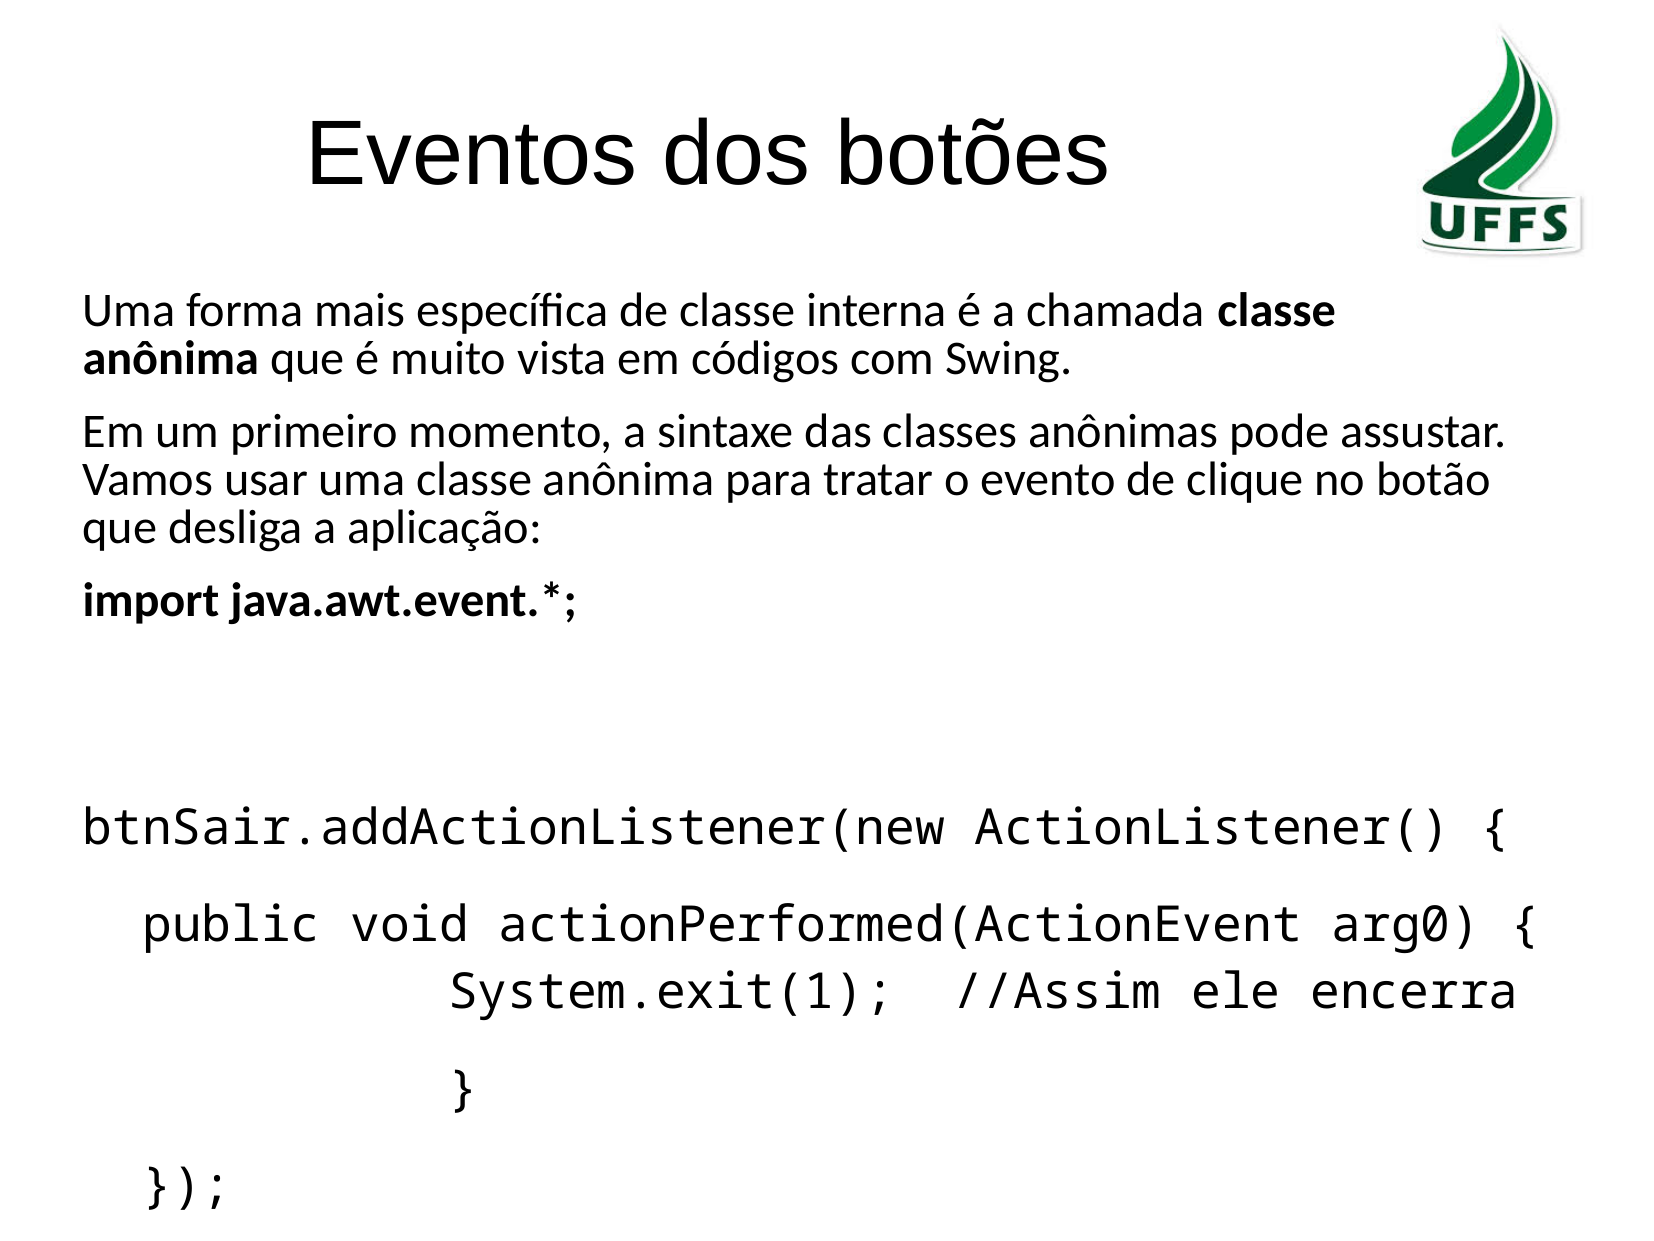

# Eventos dos botões
Uma forma mais específica de classe interna é a chamada classe anônima que é muito vista em códigos com Swing.
Em um primeiro momento, a sintaxe das classes anônimas pode assustar. Vamos usar uma classe anônima para tratar o evento de clique no botão que desliga a aplicação:
import java.awt.event.*;
btnSair.addActionListener(new ActionListener() {
 public void actionPerformed(ActionEvent arg0) { 	System.exit(1); //Assim ele encerra
 	}
 });